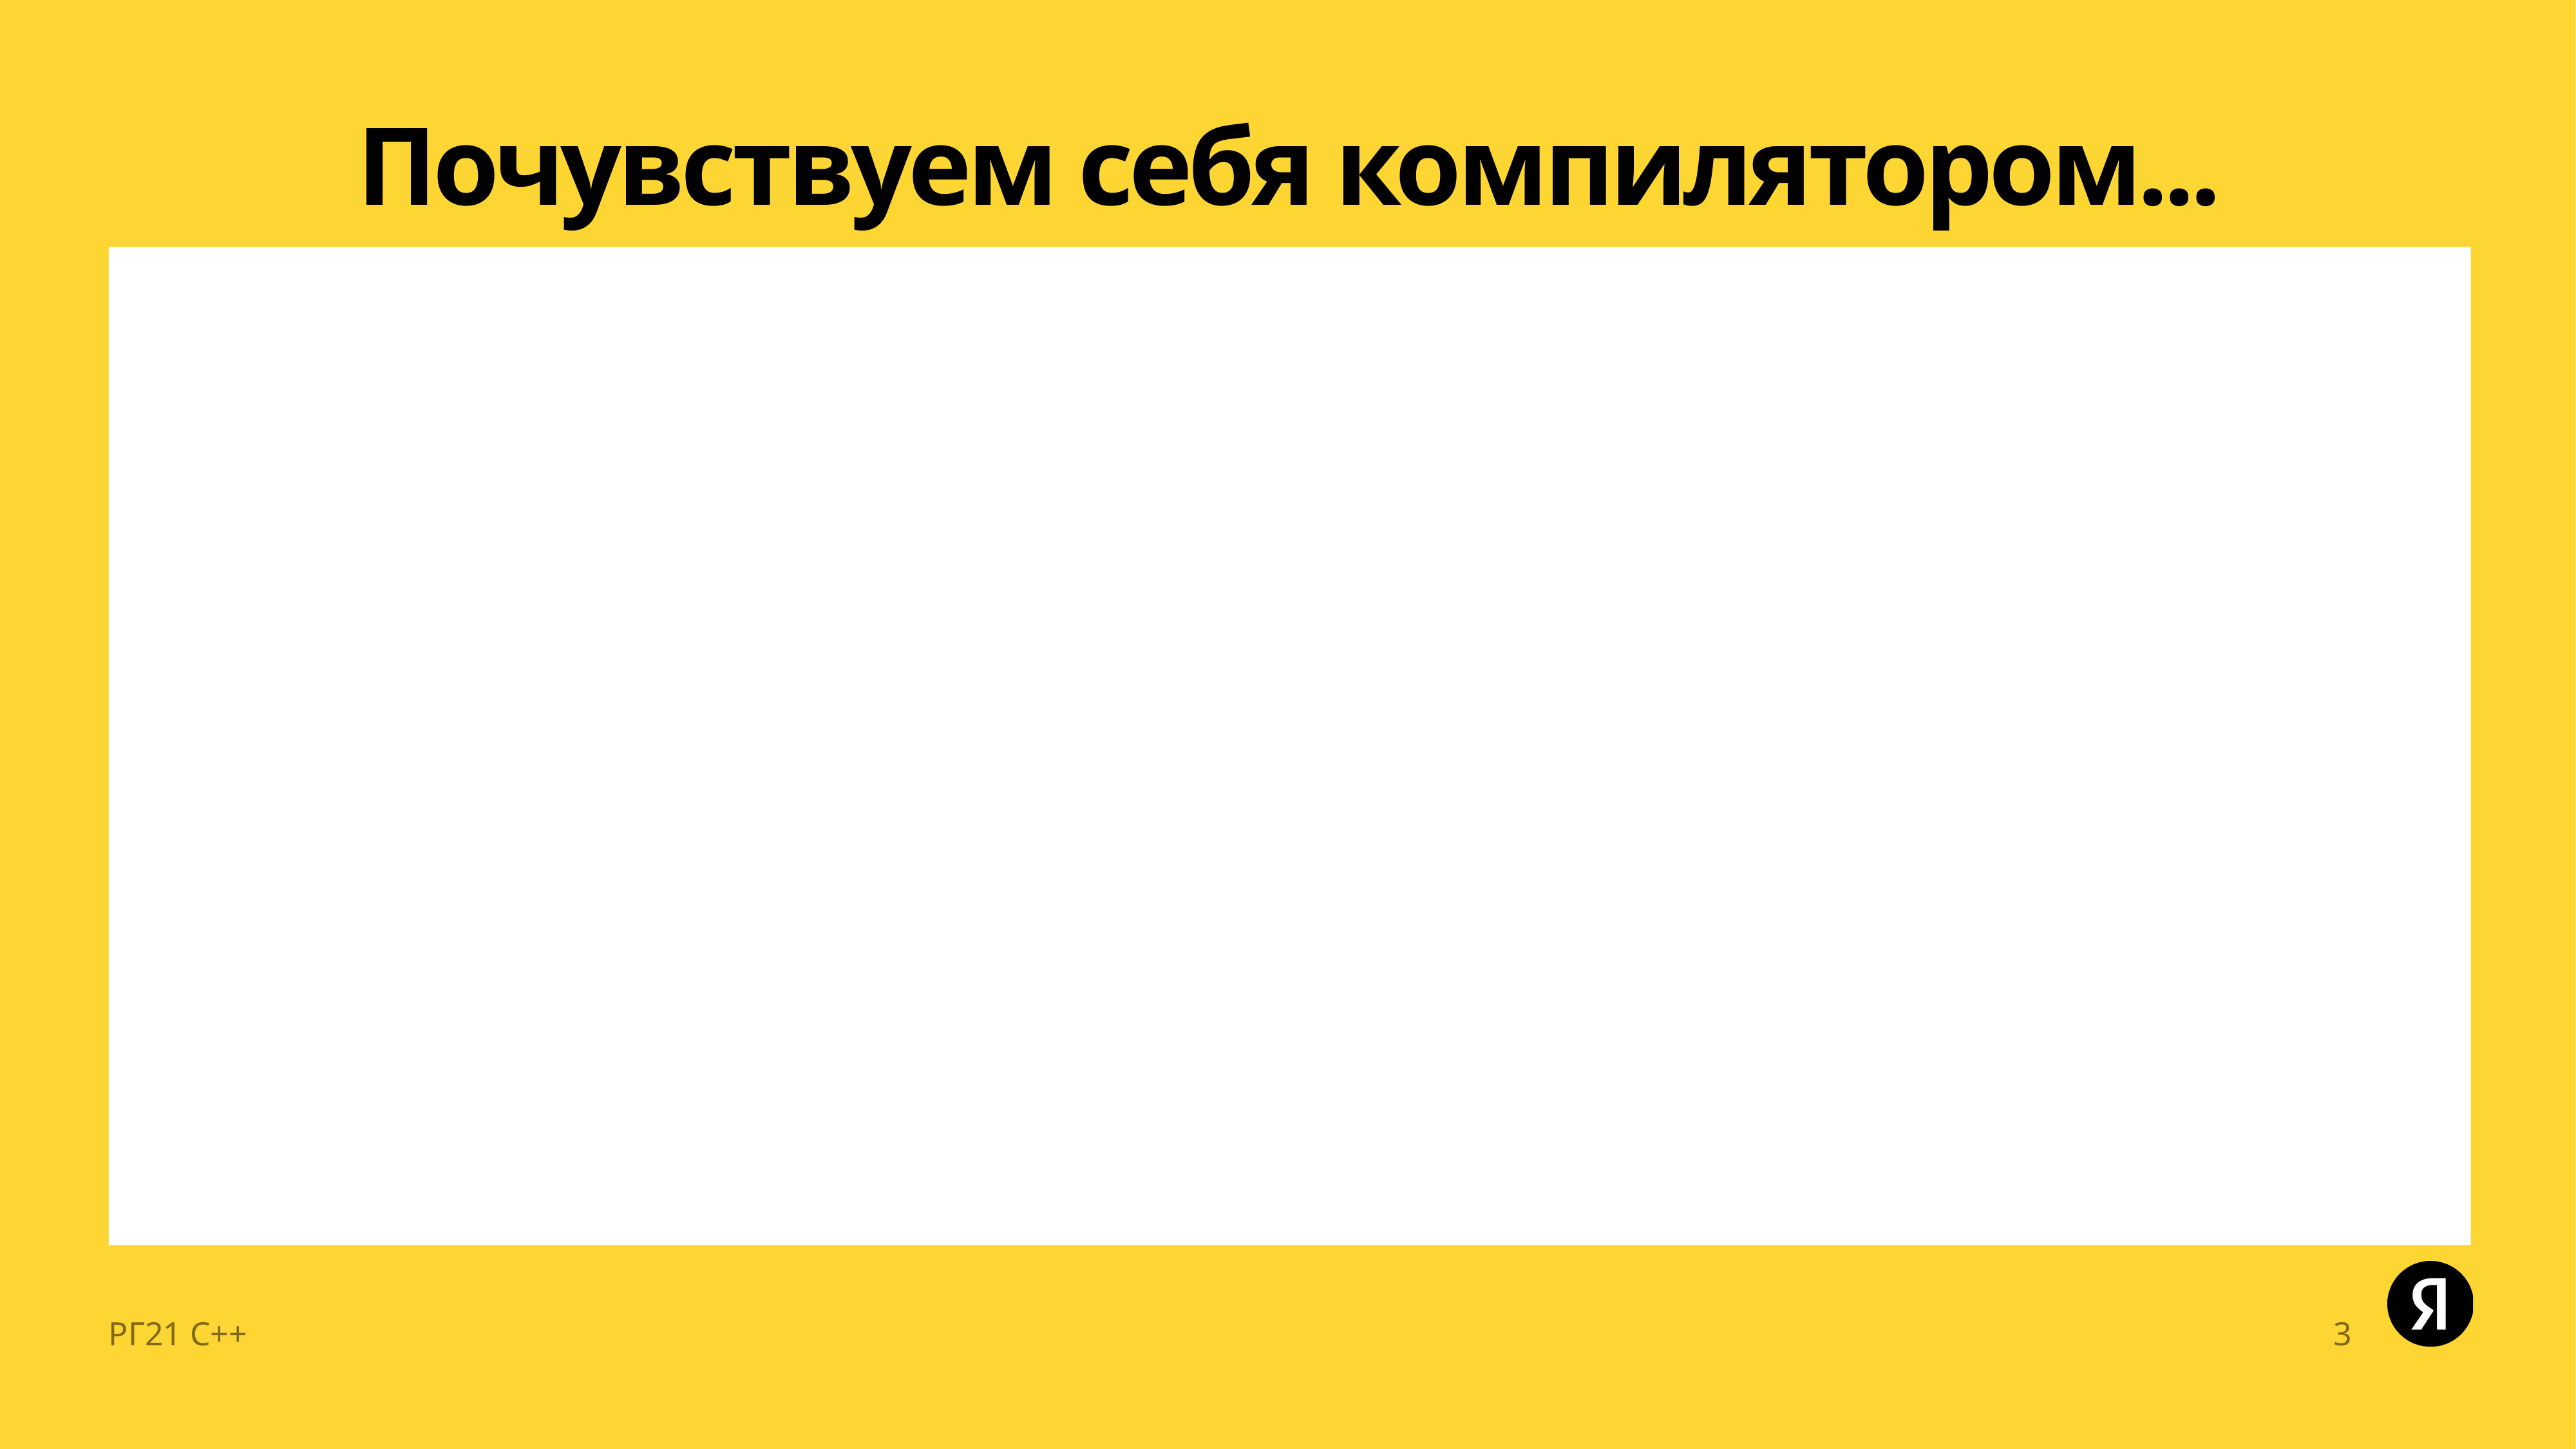

Почувствуем себя компилятором...
#
РГ21 C++
3